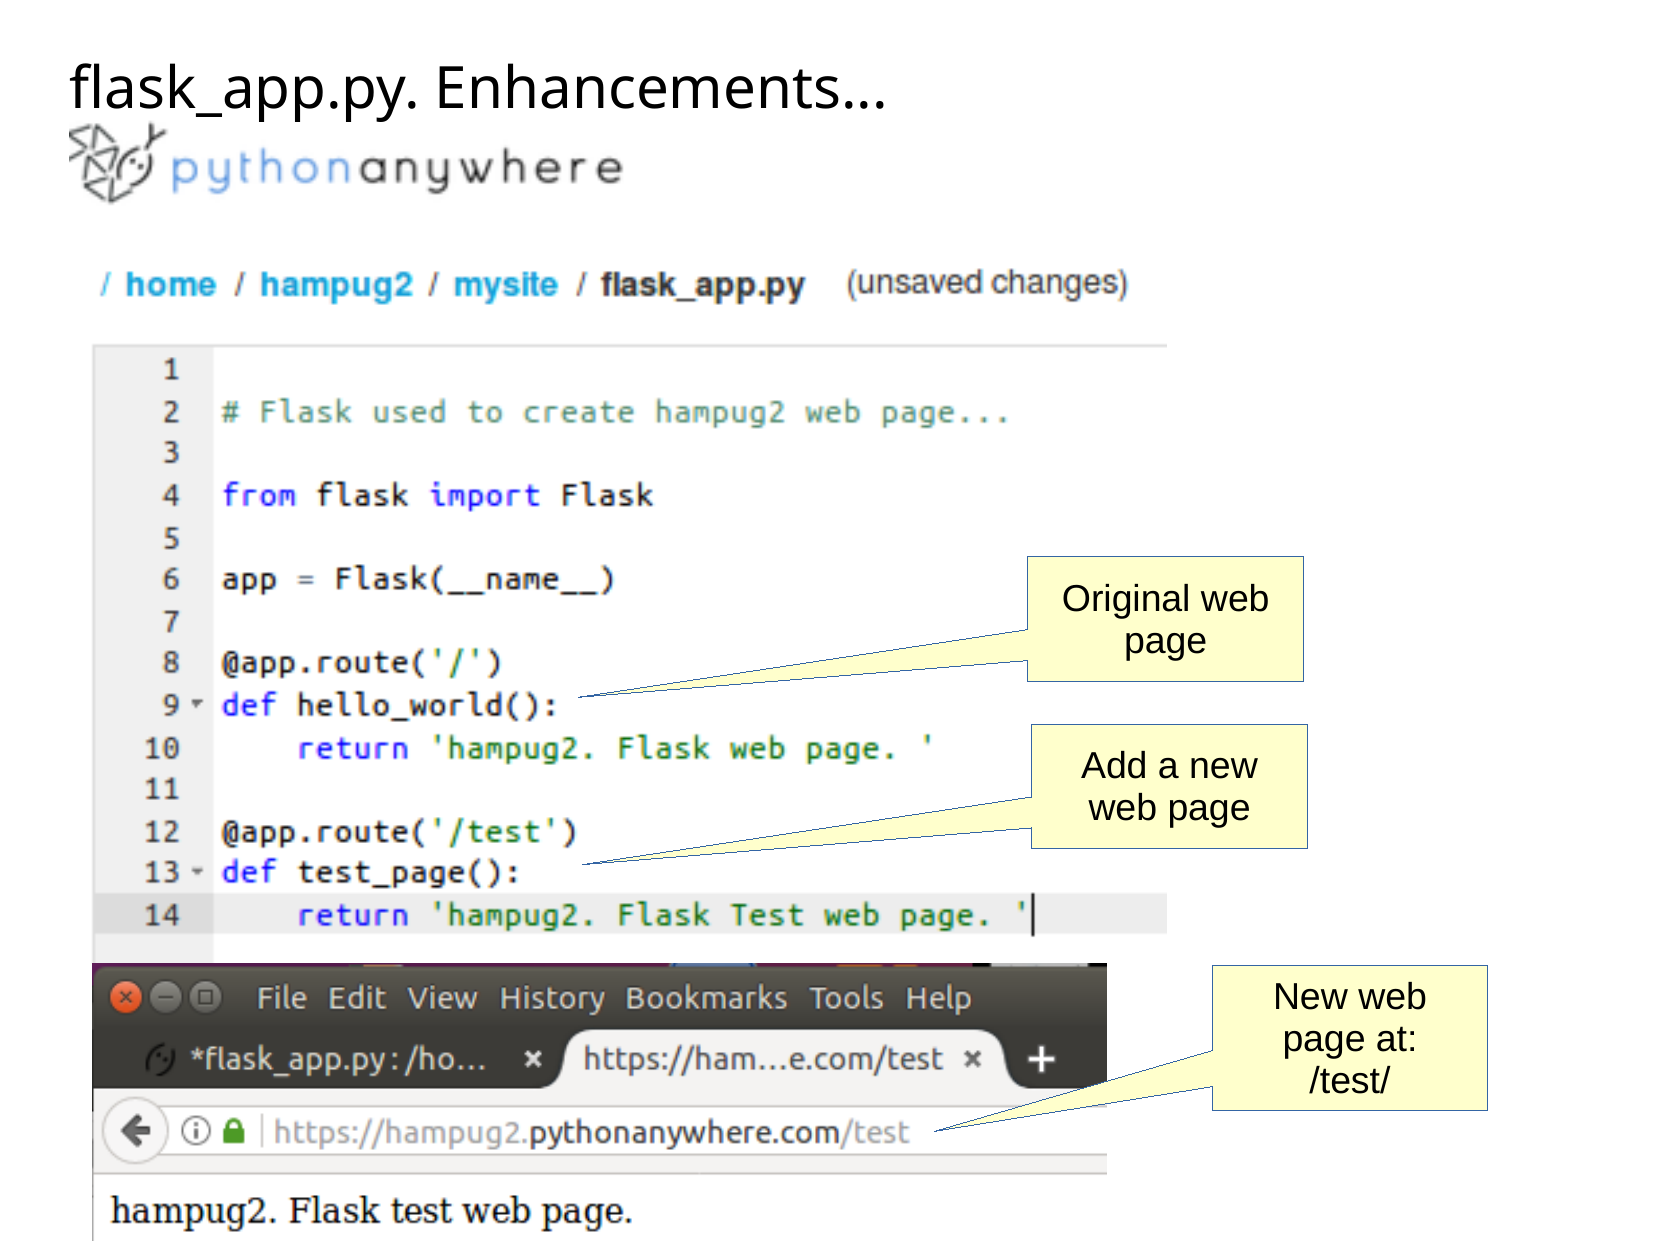

flask_app.py. Enhancements...
Original web page
Add a new web page
New web page at:
/test/